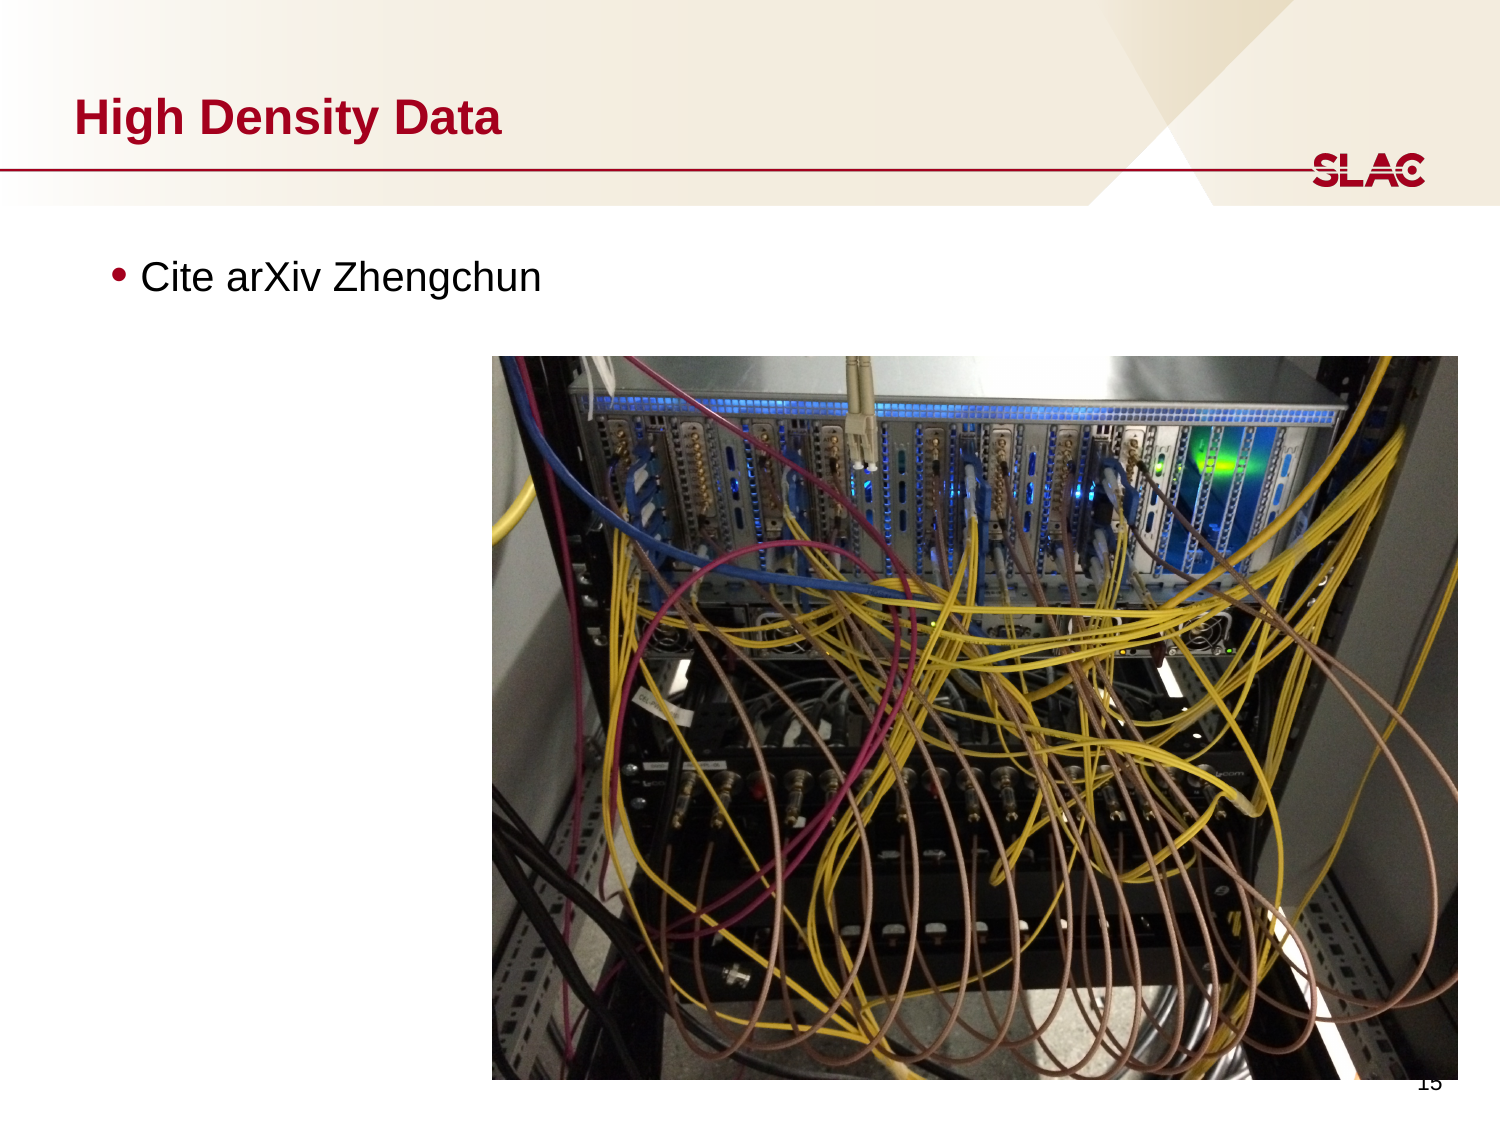

# High Density Data
Cite arXiv Zhengchun